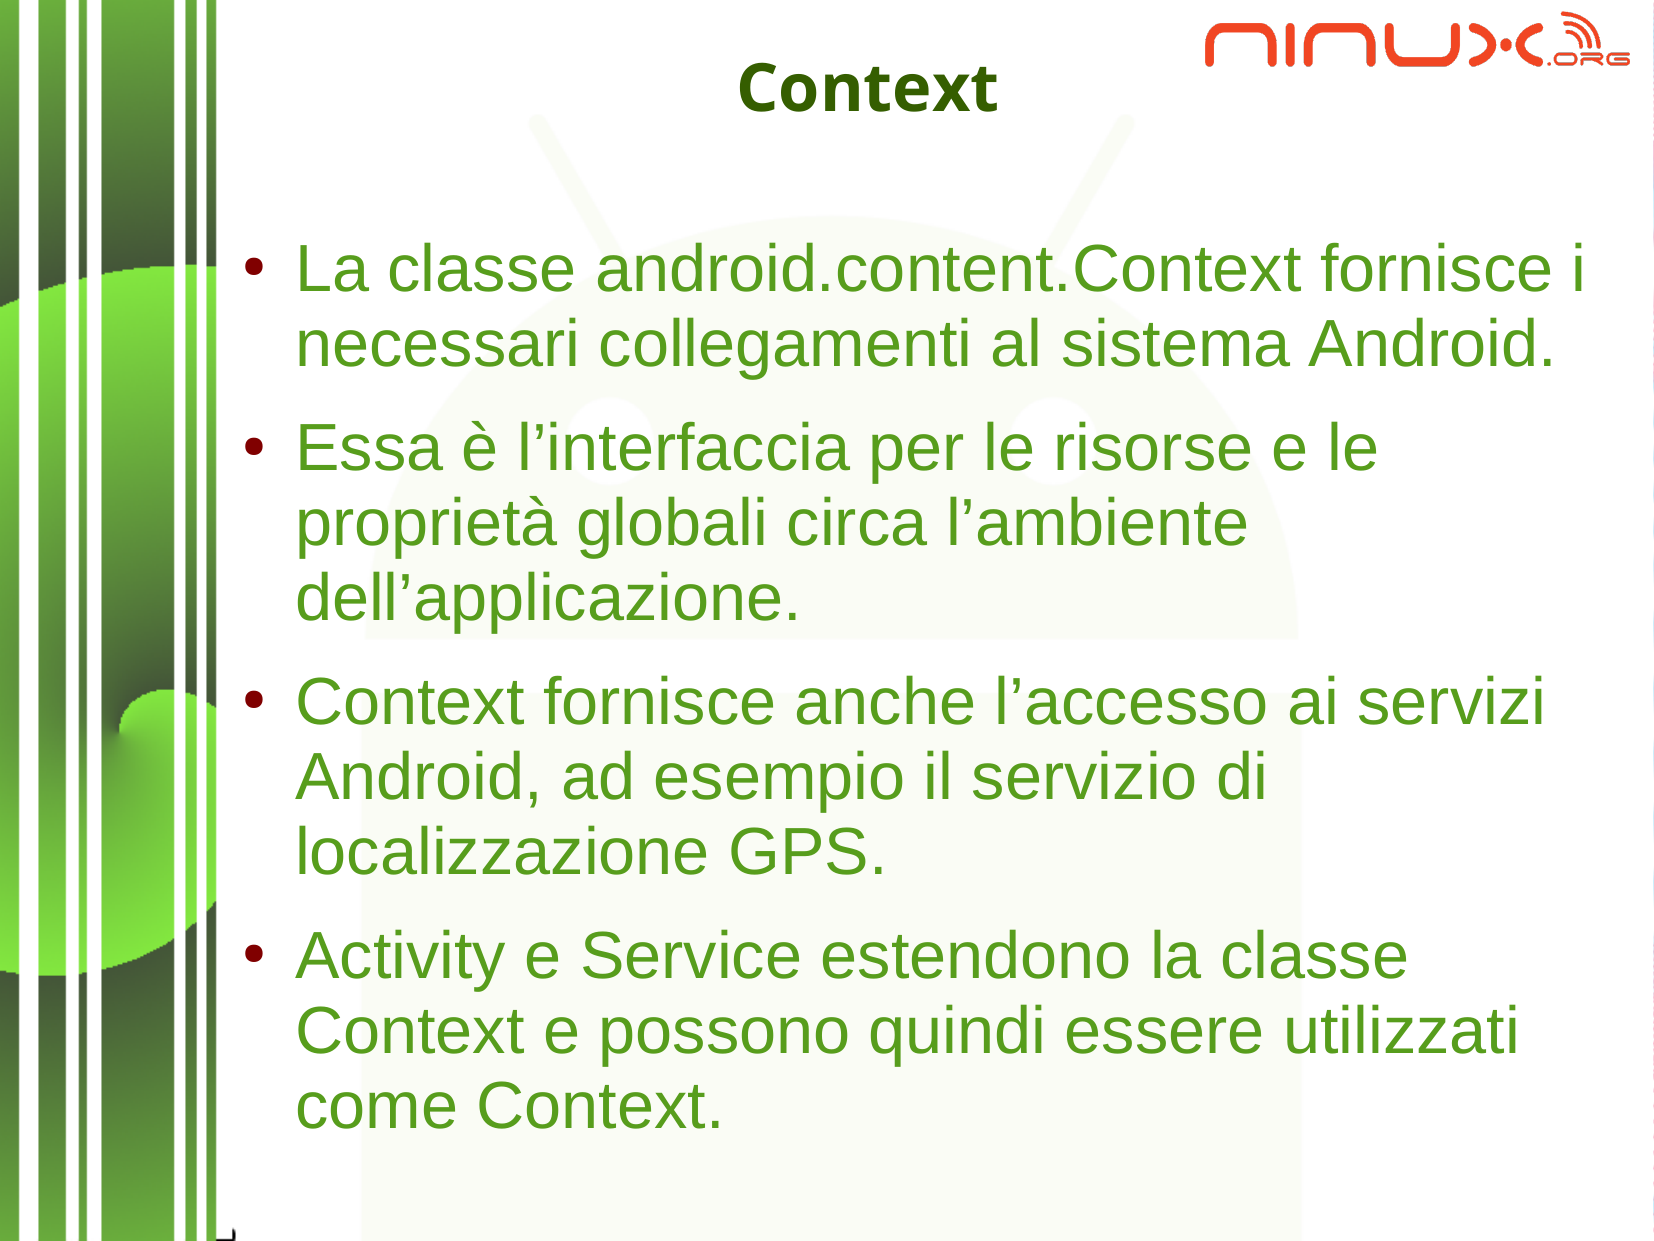

# Context
La classe android.content.Context fornisce i necessari collegamenti al sistema Android.
Essa è l’interfaccia per le risorse e le proprietà globali circa l’ambiente dell’applicazione.
Context fornisce anche l’accesso ai servizi Android, ad esempio il servizio di localizzazione GPS.
Activity e Service estendono la classe Context e possono quindi essere utilizzati come Context.